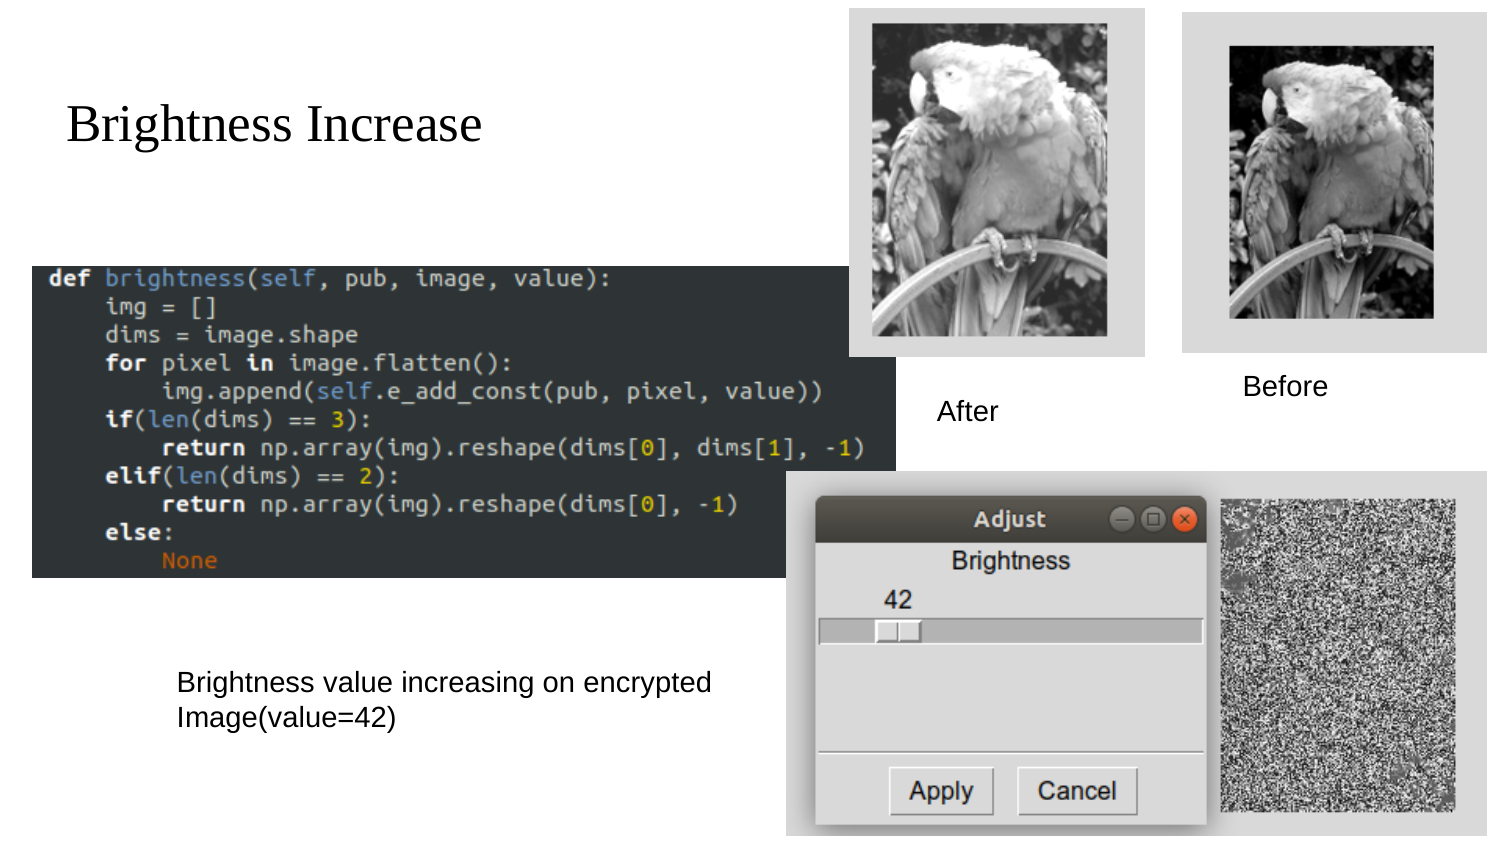

# Brightness Increase
Before
After
Brightness value increasing on encrypted Image(value=42)